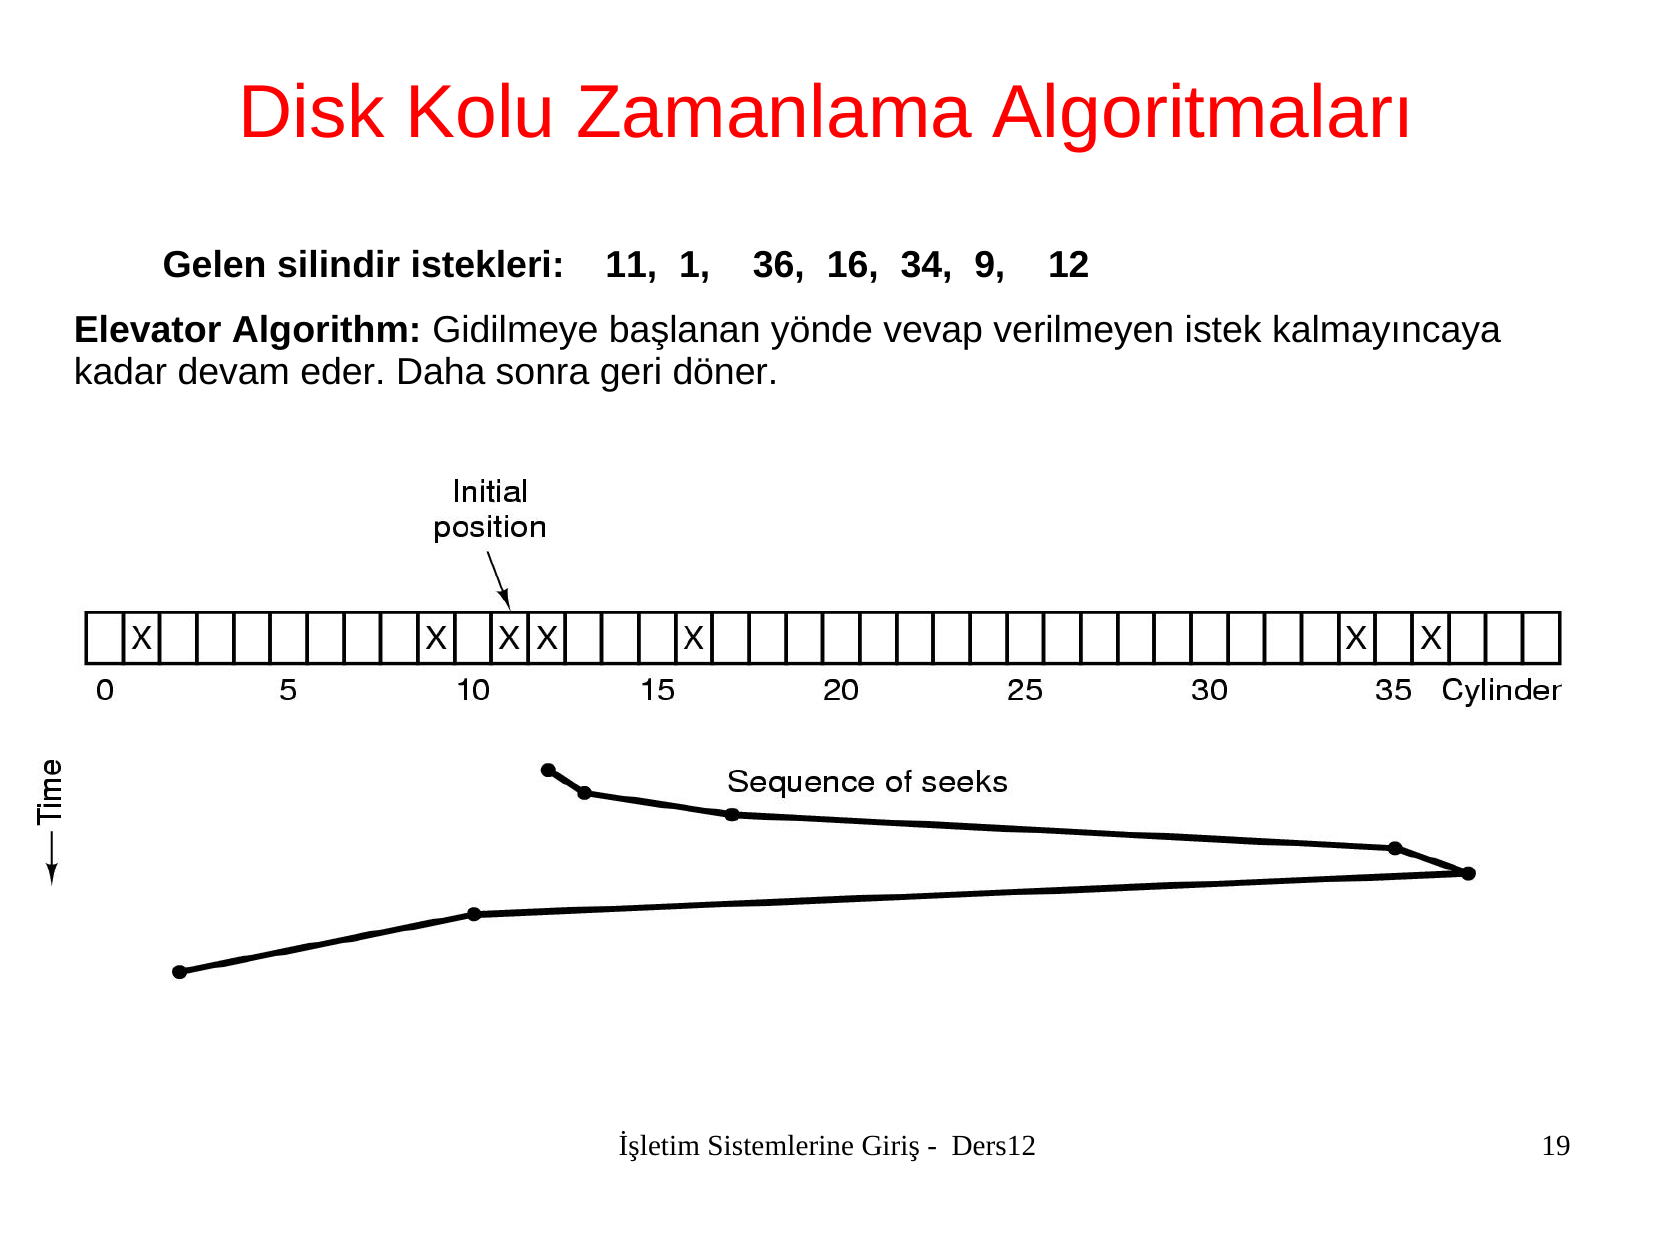

# Disk Kolu Zamanlama Algoritmaları
Gelen silindir istekleri: 	11,	1,	36,	16,	34,	9,	12
Elevator Algorithm: Gidilmeye başlanan yönde vevap verilmeyen istek kalmayıncaya kadar devam eder. Daha sonra geri döner.
İşletim Sistemlerine Giriş - Ders12
19